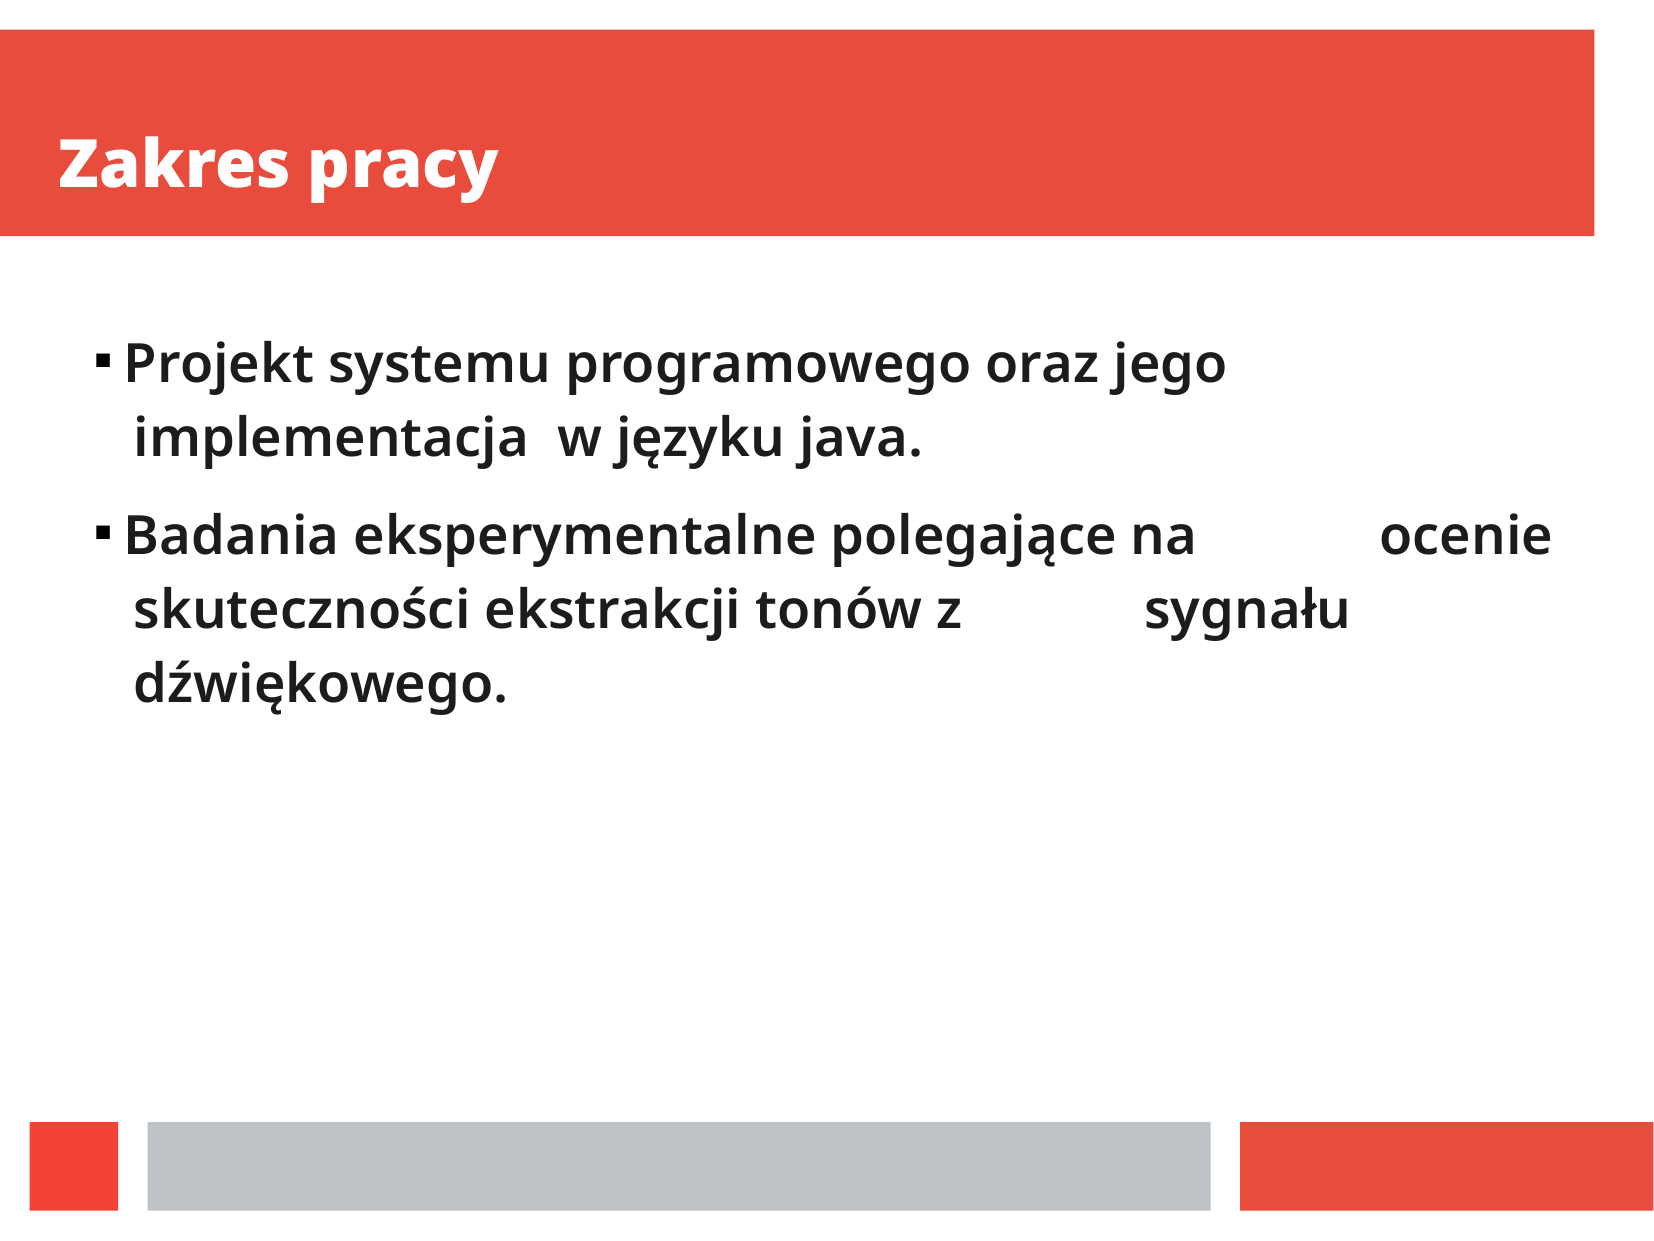

# Zakres pracy
 Projekt systemu programowego oraz jego implementacja w języku java.
 Badania eksperymentalne polegające na ocenie skuteczności ekstrakcji tonów z sygnału dźwiękowego.